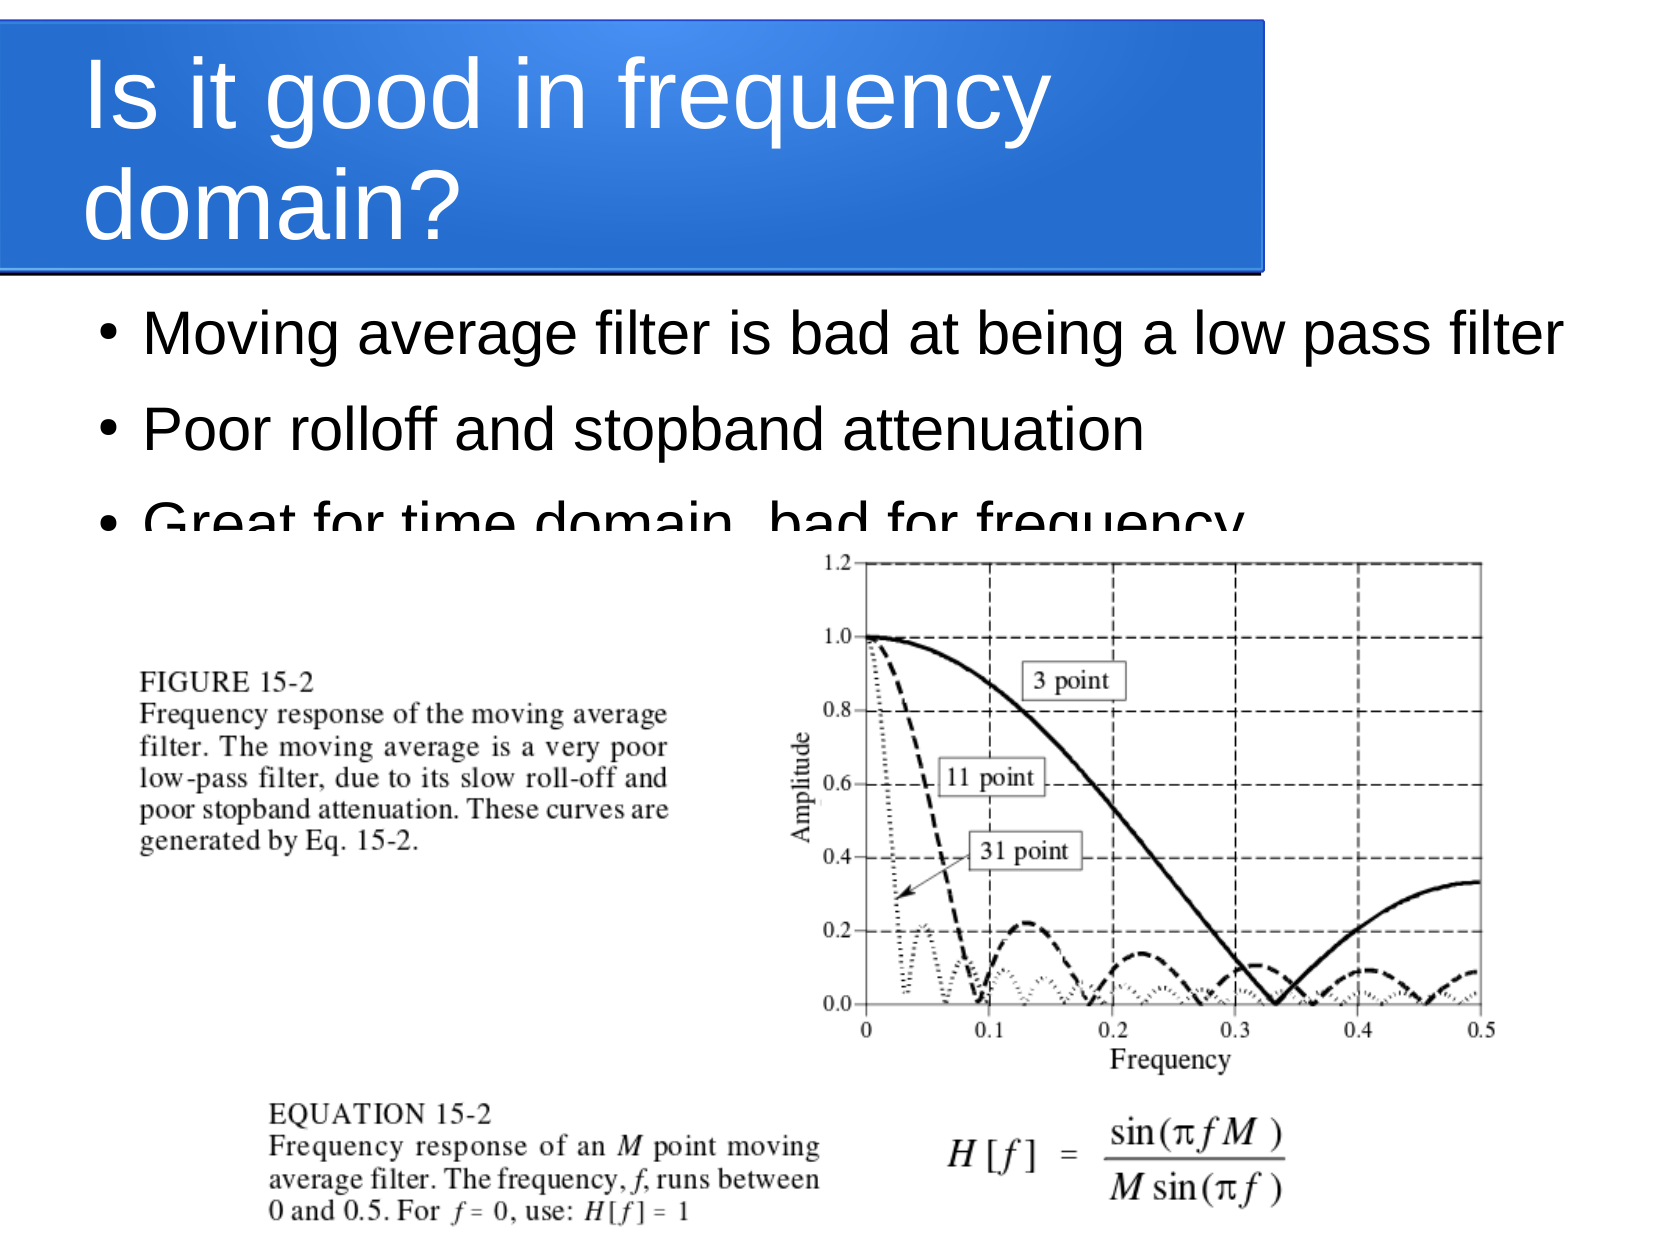

# Is it good in frequency domain?
Moving average filter is bad at being a low pass filter
Poor rolloff and stopband attenuation
Great for time domain, bad for frequency